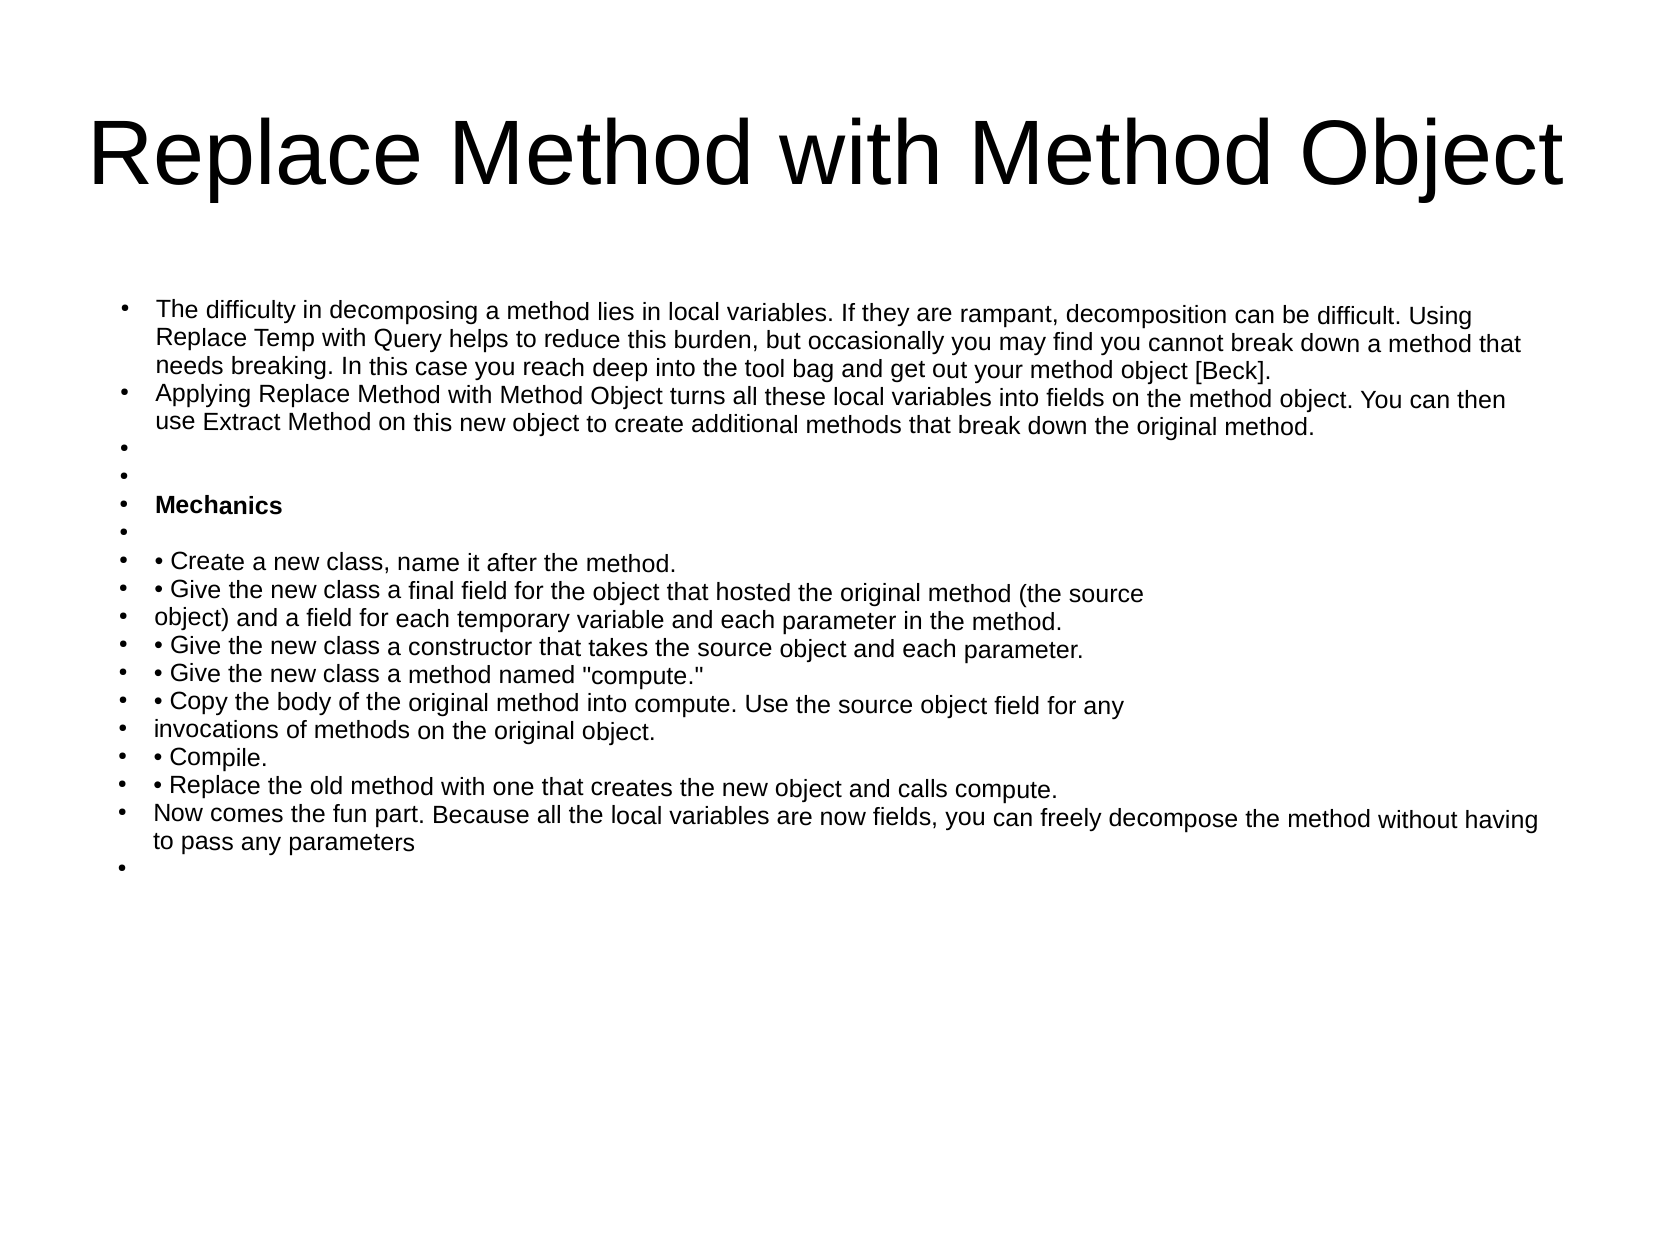

# Replace Method with Method Object
The difficulty in decomposing a method lies in local variables. If they are rampant, decomposition can be difficult. Using Replace Temp with Query helps to reduce this burden, but occasionally you may find you cannot break down a method that needs breaking. In this case you reach deep into the tool bag and get out your method object [Beck].
Applying Replace Method with Method Object turns all these local variables into fields on the method object. You can then use Extract Method on this new object to create additional methods that break down the original method.
Mechanics
• Create a new class, name it after the method.
• Give the new class a final field for the object that hosted the original method (the source
object) and a field for each temporary variable and each parameter in the method.
• Give the new class a constructor that takes the source object and each parameter.
• Give the new class a method named "compute."
• Copy the body of the original method into compute. Use the source object field for any
invocations of methods on the original object.
• Compile.
• Replace the old method with one that creates the new object and calls compute.
Now comes the fun part. Because all the local variables are now fields, you can freely decompose the method without having to pass any parameters